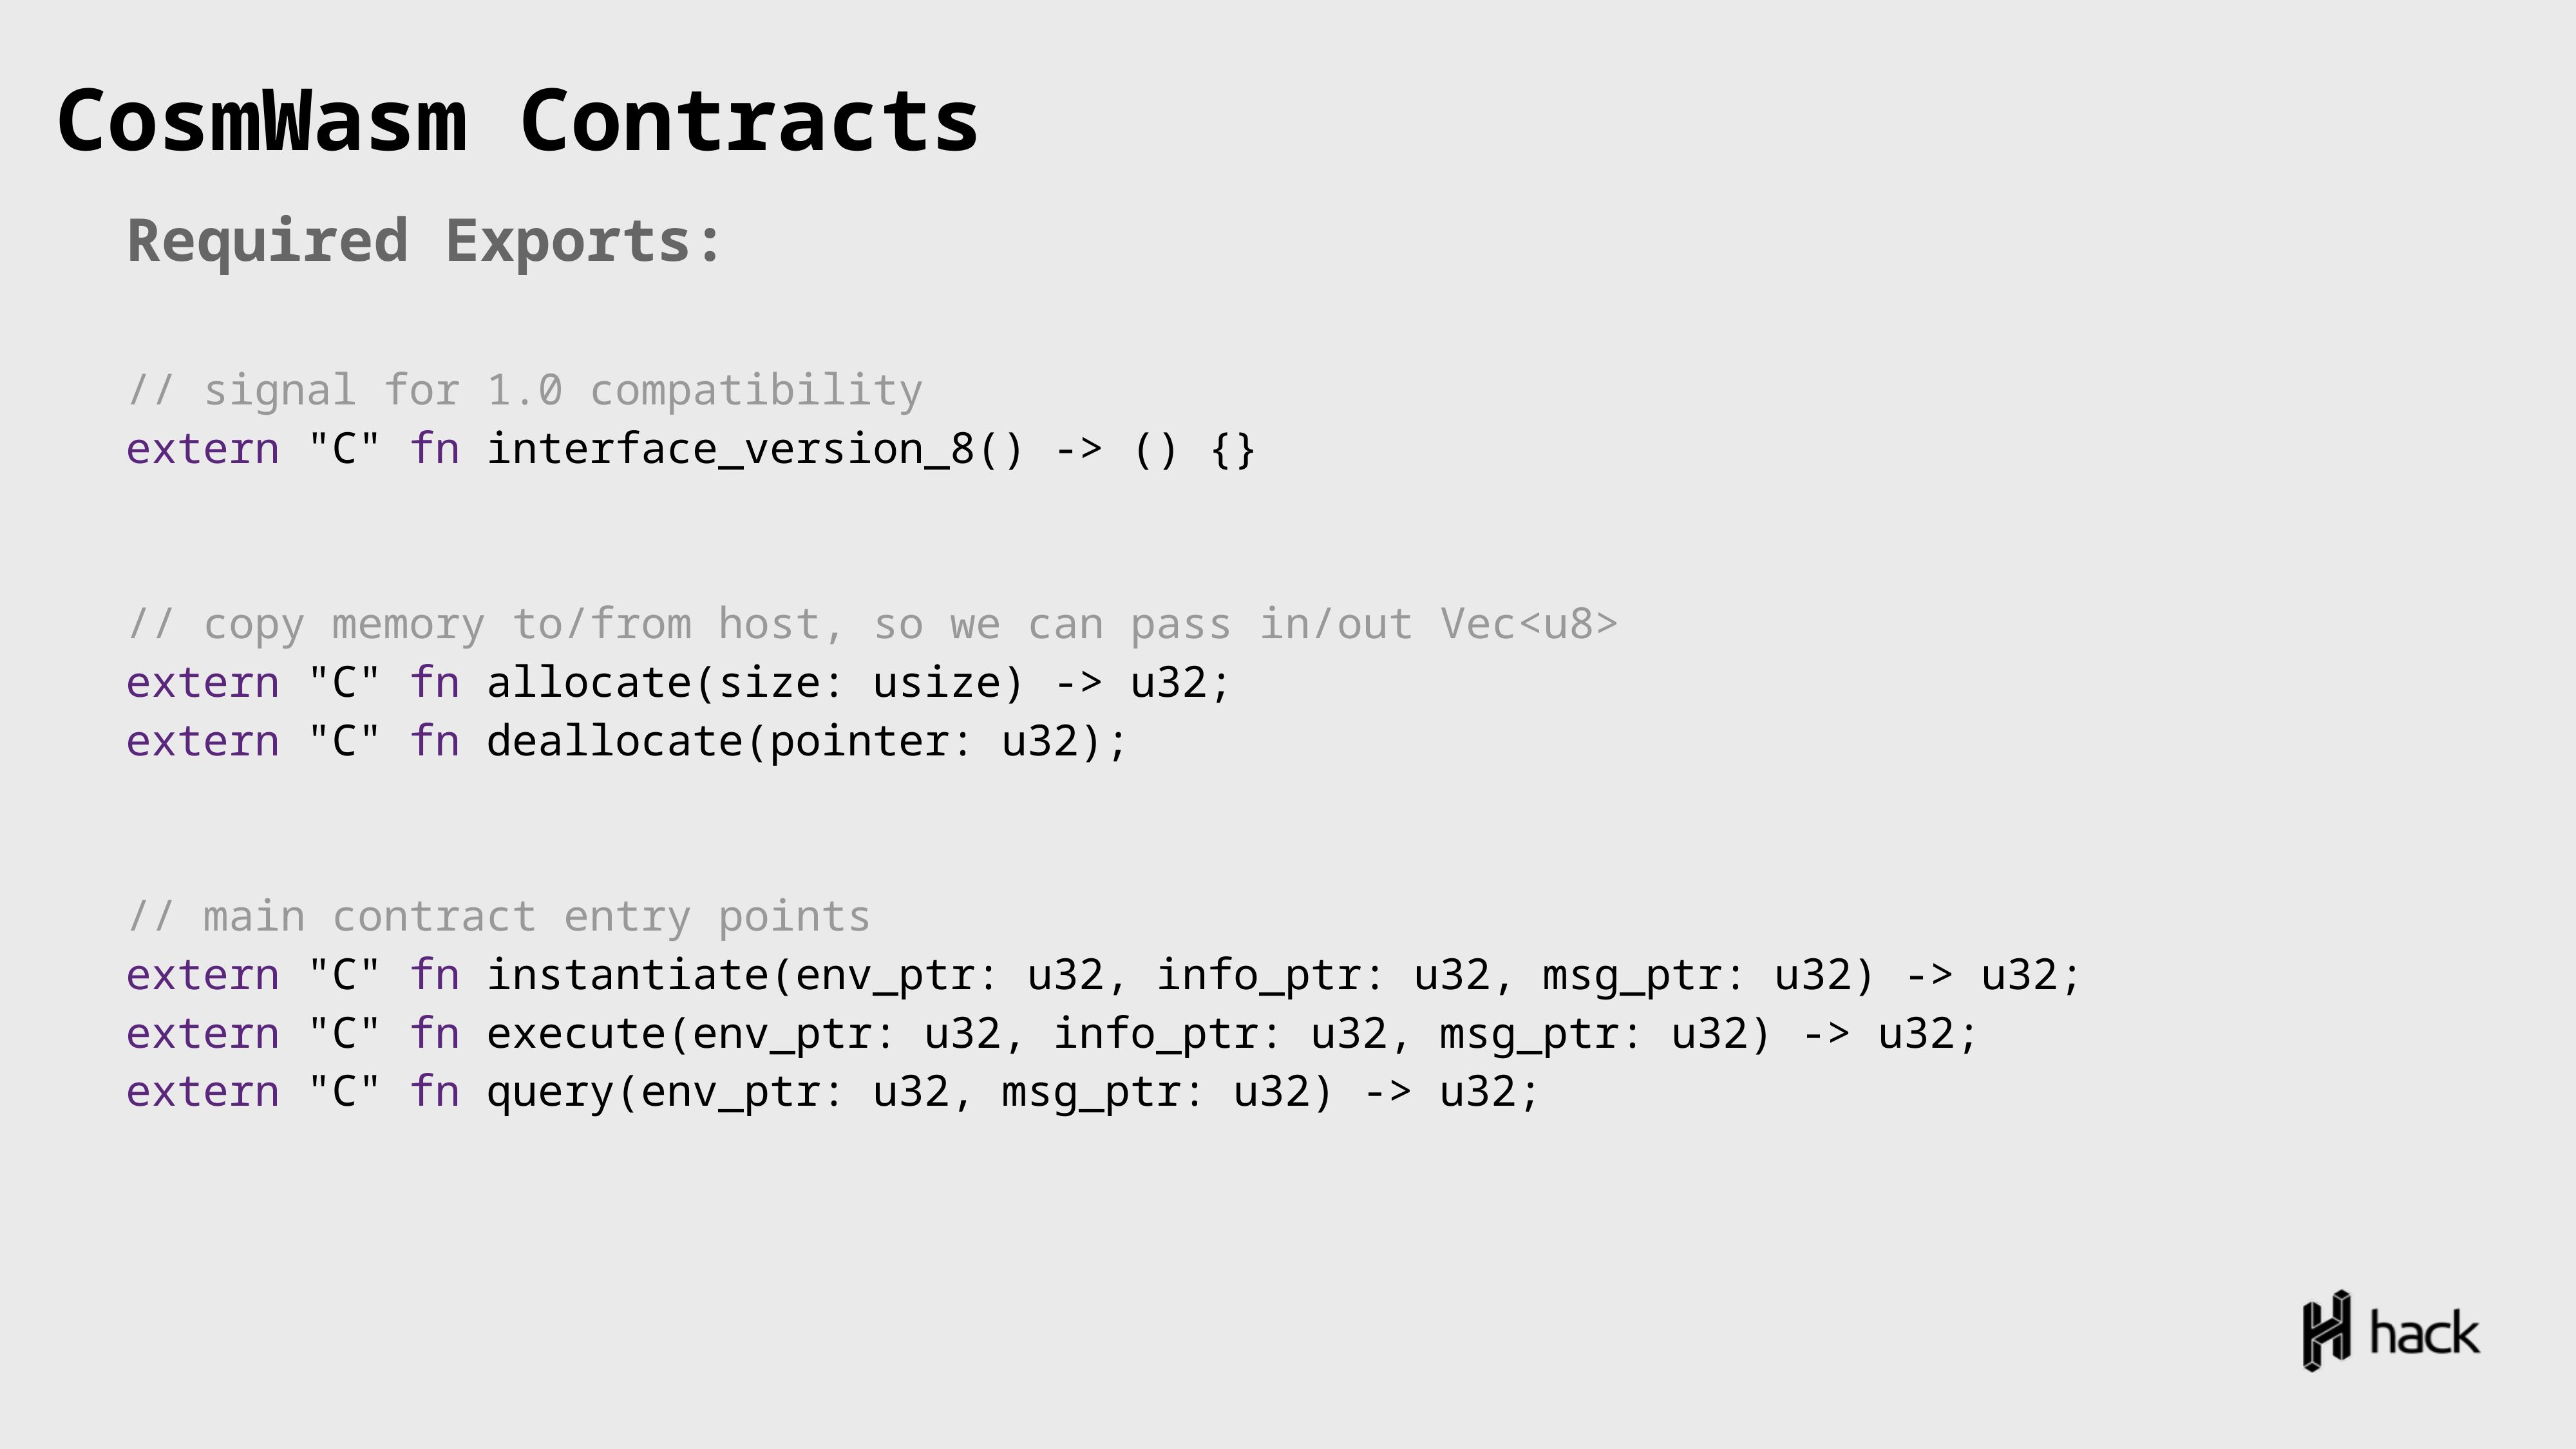

# CosmWasm Contracts
Required Exports:
// signal for 1.0 compatibility
extern "C" fn interface_version_8() -> () {}
// copy memory to/from host, so we can pass in/out Vec<u8>
extern "C" fn allocate(size: usize) -> u32;
extern "C" fn deallocate(pointer: u32);
// main contract entry points
extern "C" fn instantiate(env_ptr: u32, info_ptr: u32, msg_ptr: u32) -> u32;
extern "C" fn execute(env_ptr: u32, info_ptr: u32, msg_ptr: u32) -> u32;
extern "C" fn query(env_ptr: u32, msg_ptr: u32) -> u32;